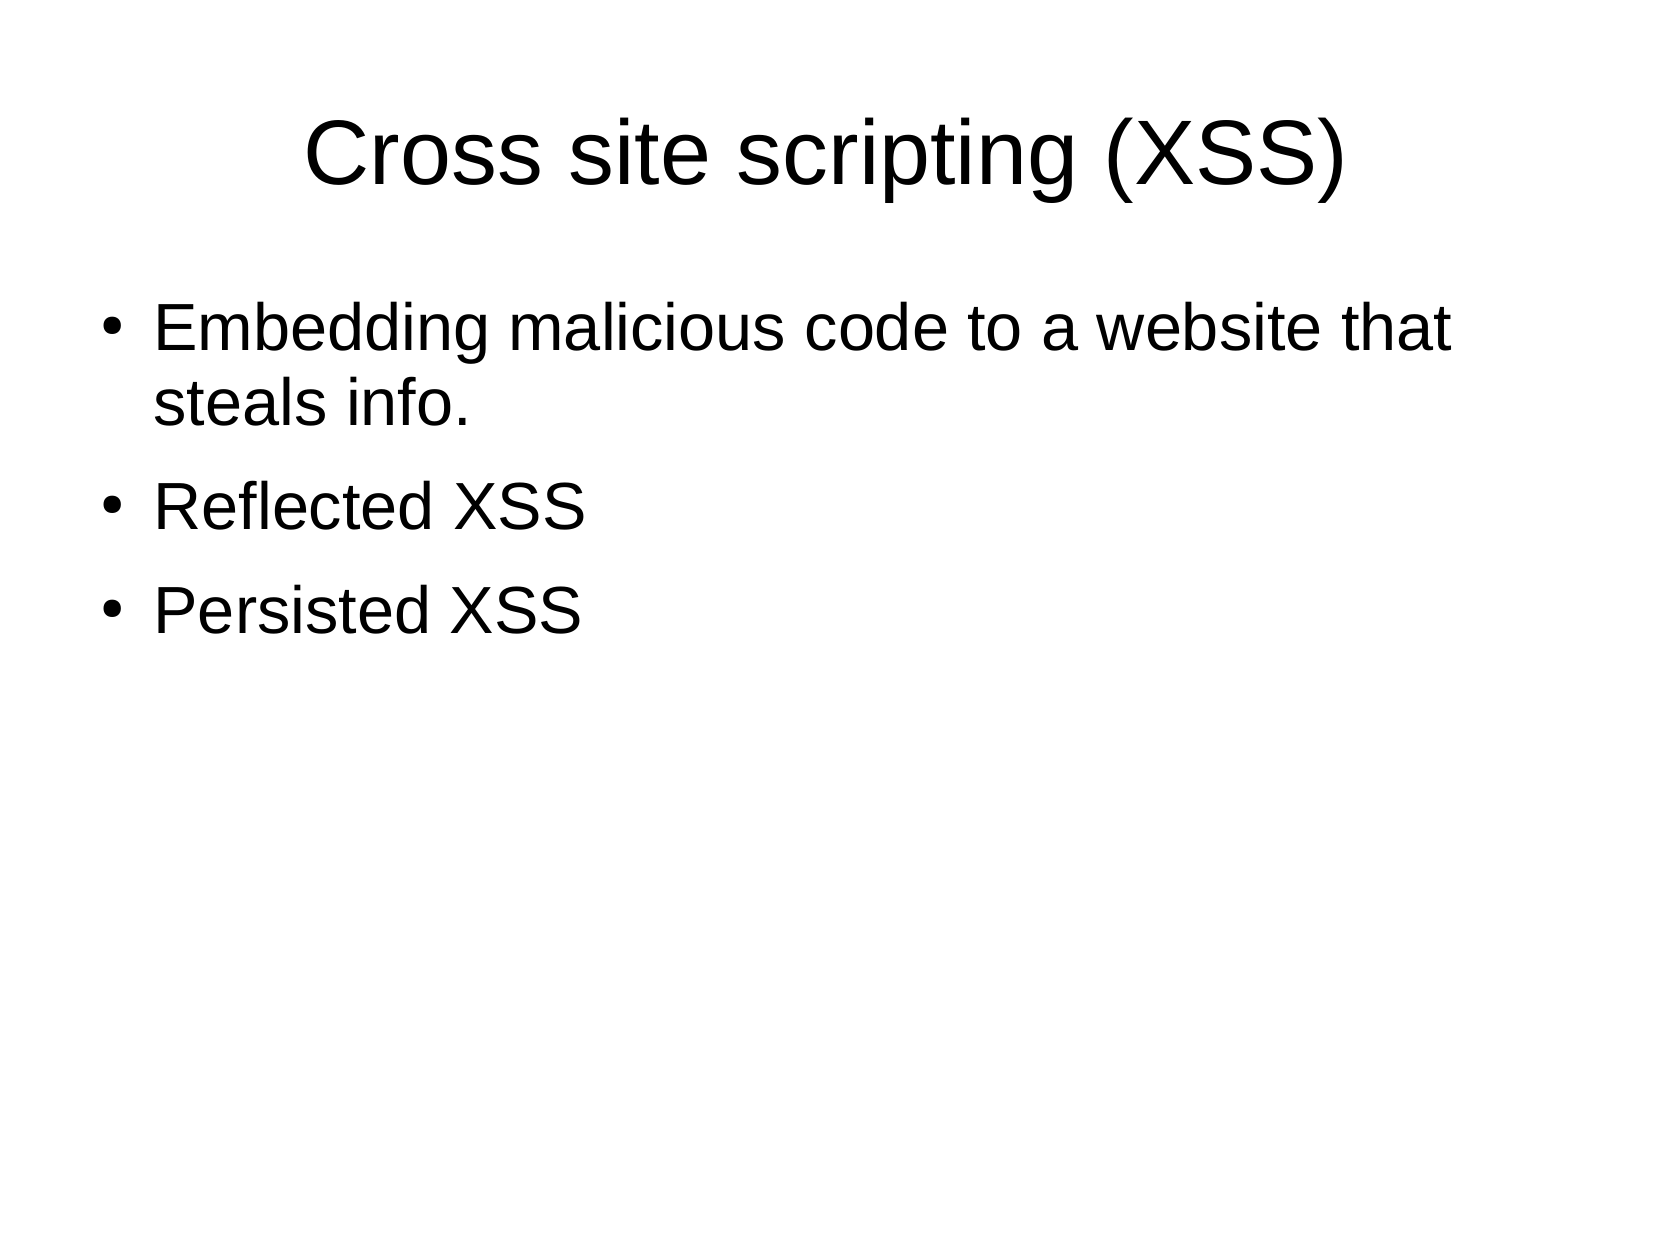

# Cross site scripting (XSS)
Embedding malicious code to a website that steals info.
Reflected XSS
Persisted XSS